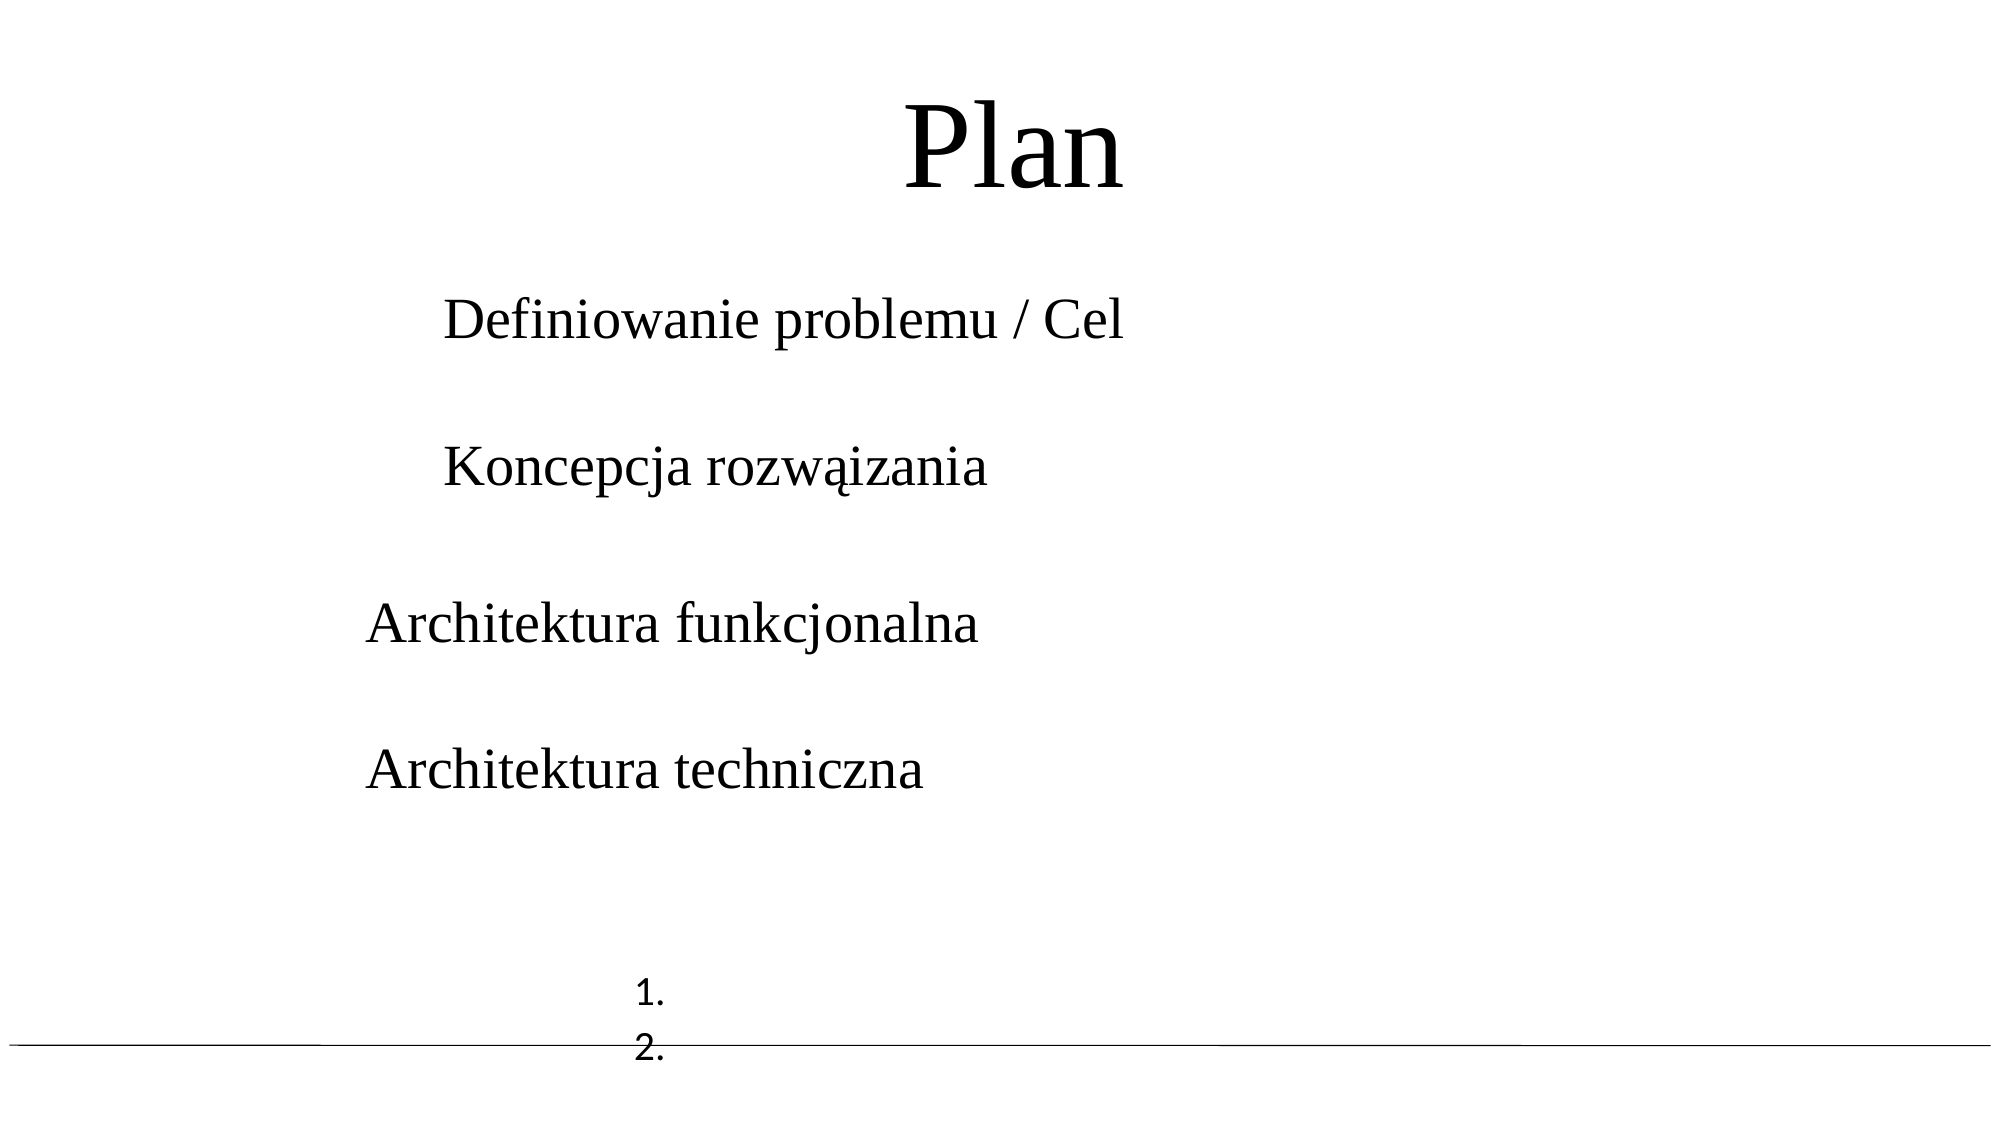

# Plan
Definiowanie problemu / Cel
Koncepcja rozwąizania
     Architektura funkcjonalna
     Architektura techniczna